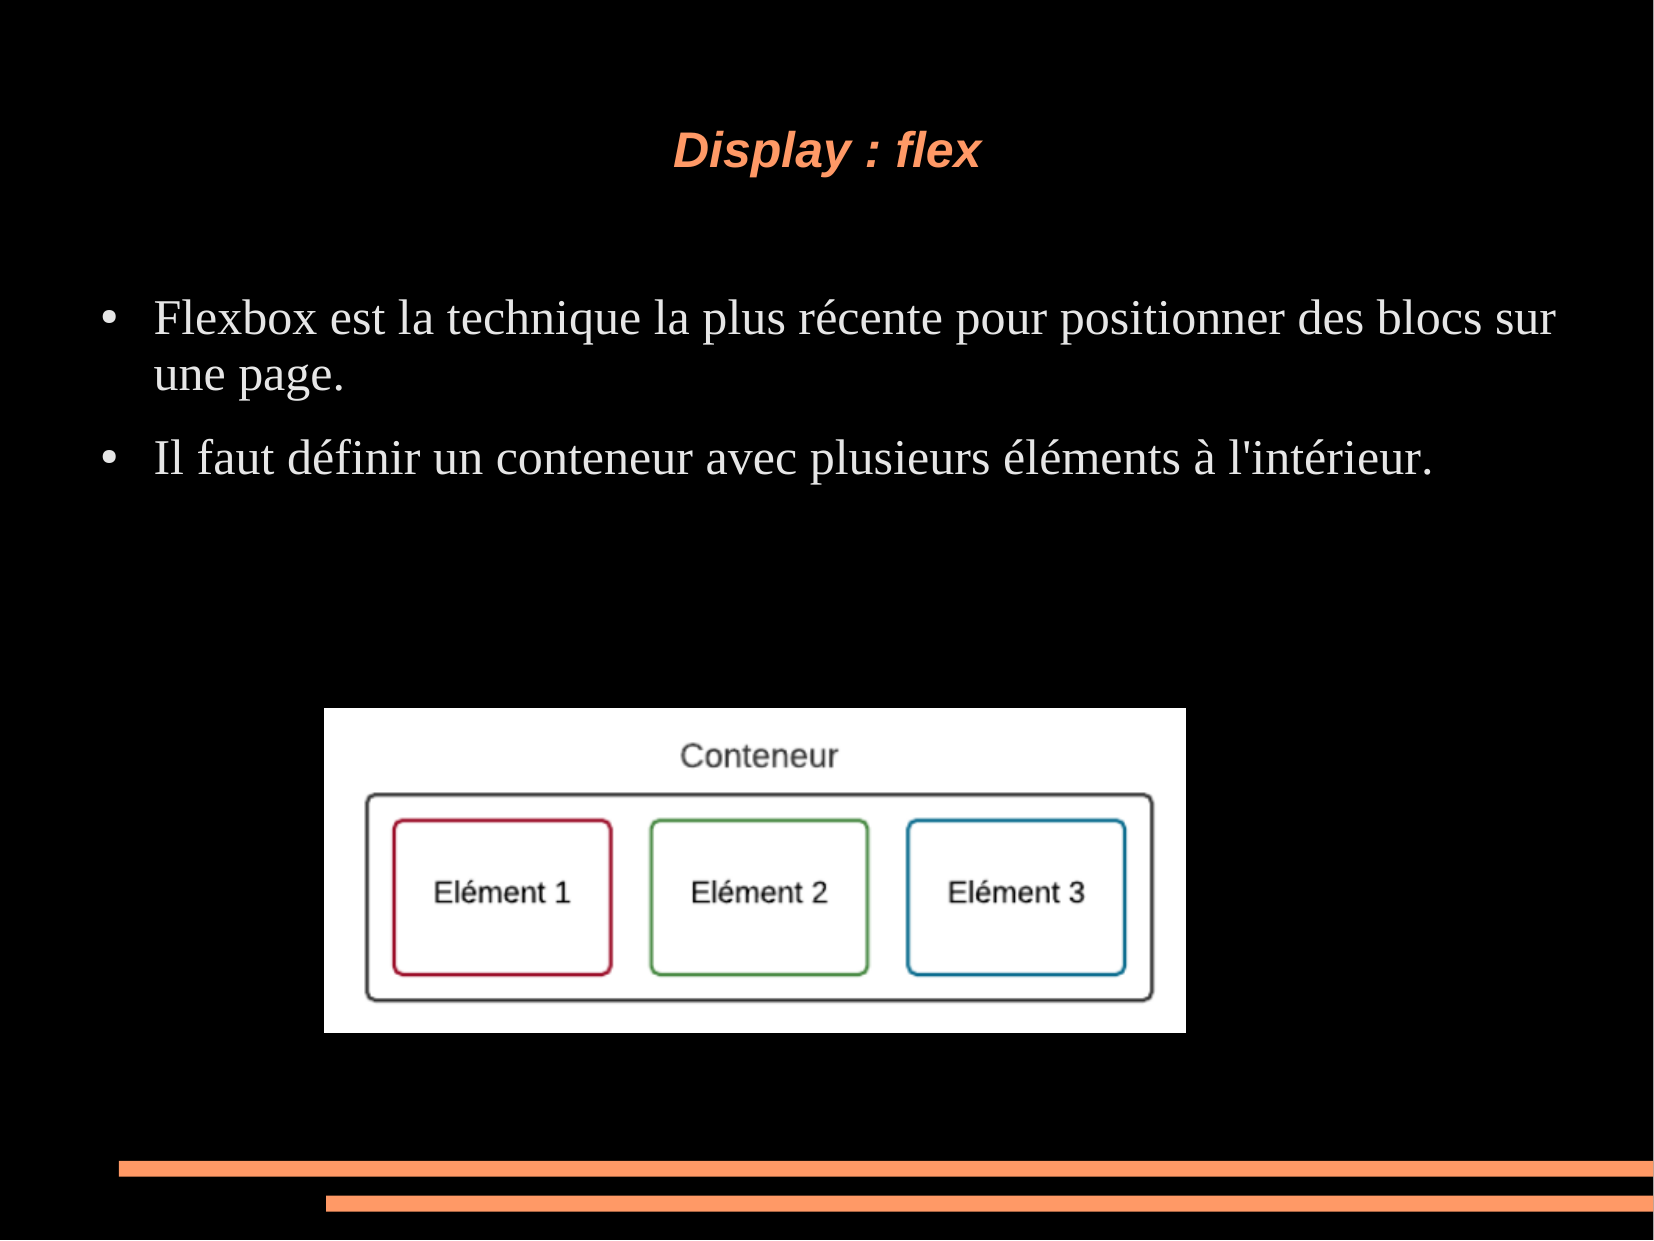

# Display : flex
Flexbox est la technique la plus récente pour positionner des blocs sur une page.
Il faut définir un conteneur avec plusieurs éléments à l'intérieur.